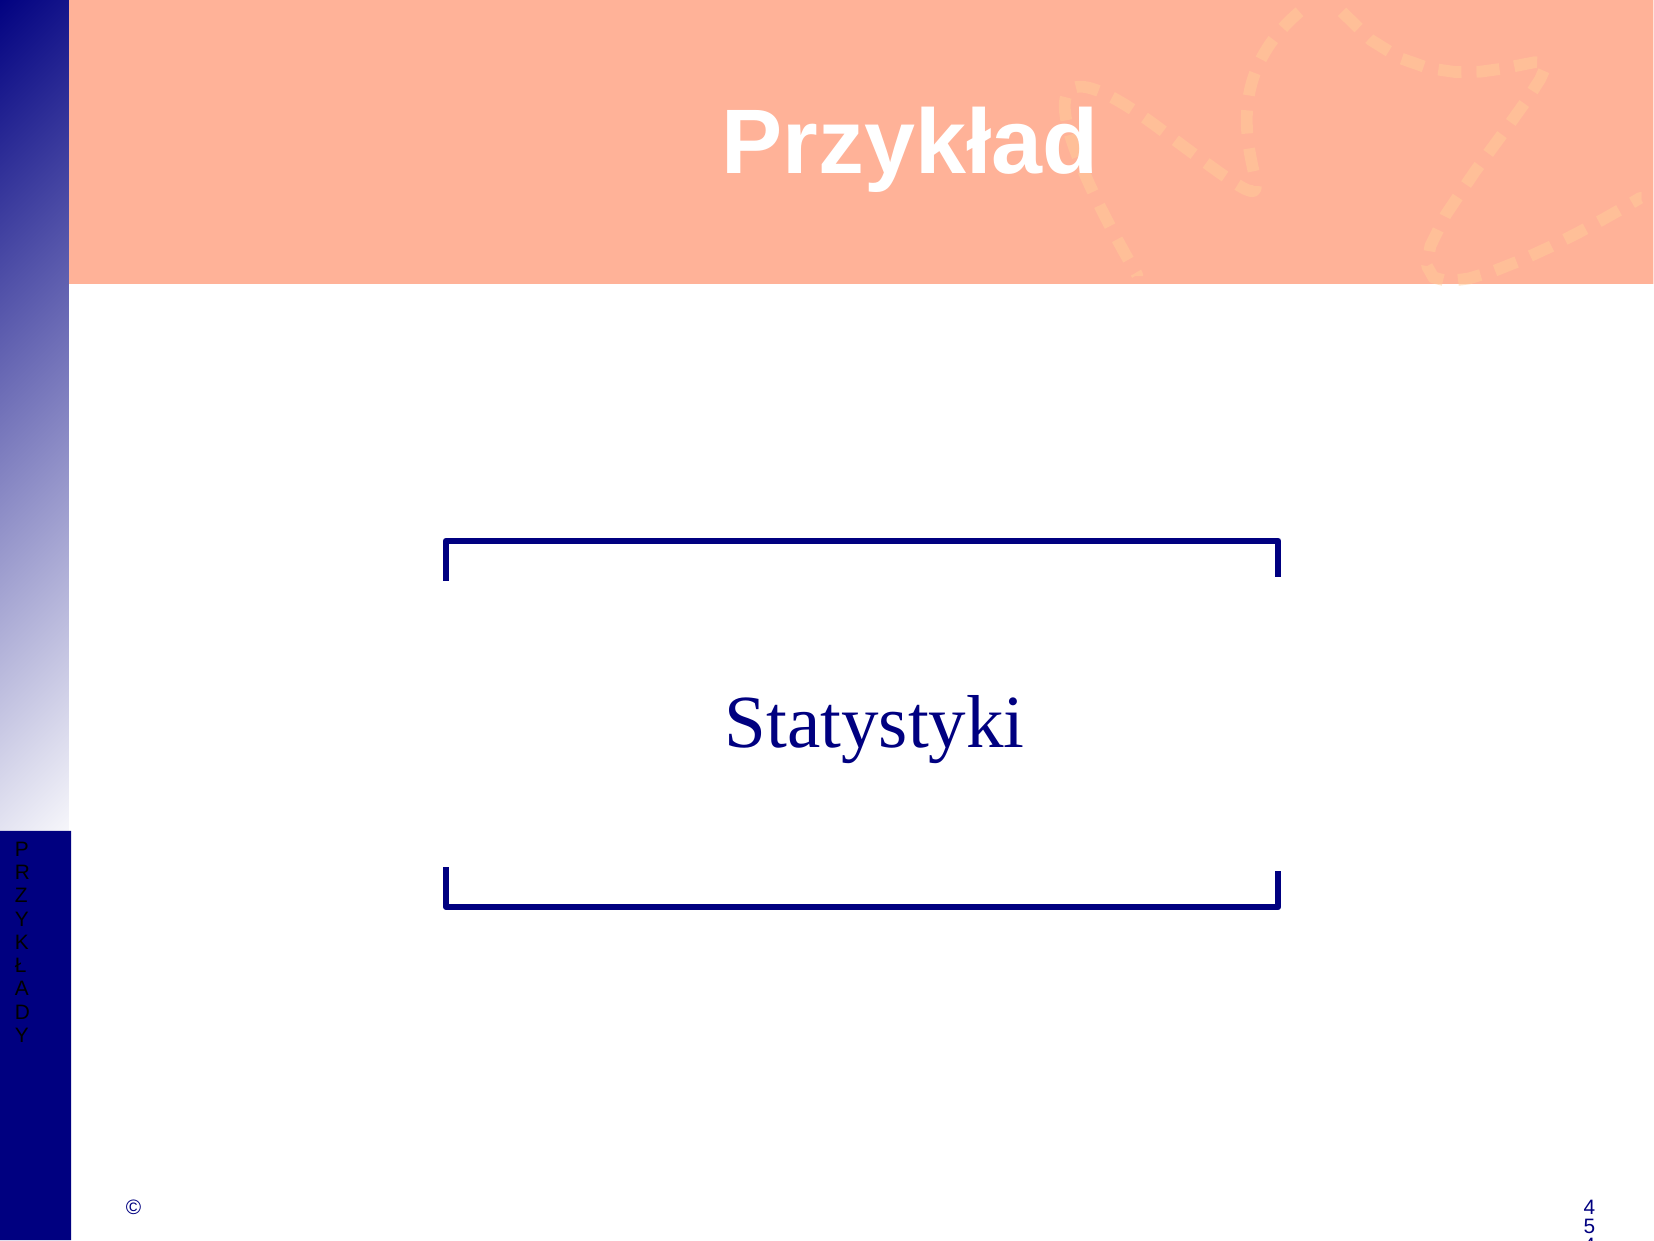

# Przykład
Statystyki
P
R
Z
Y
K
Ł
A
D
Y